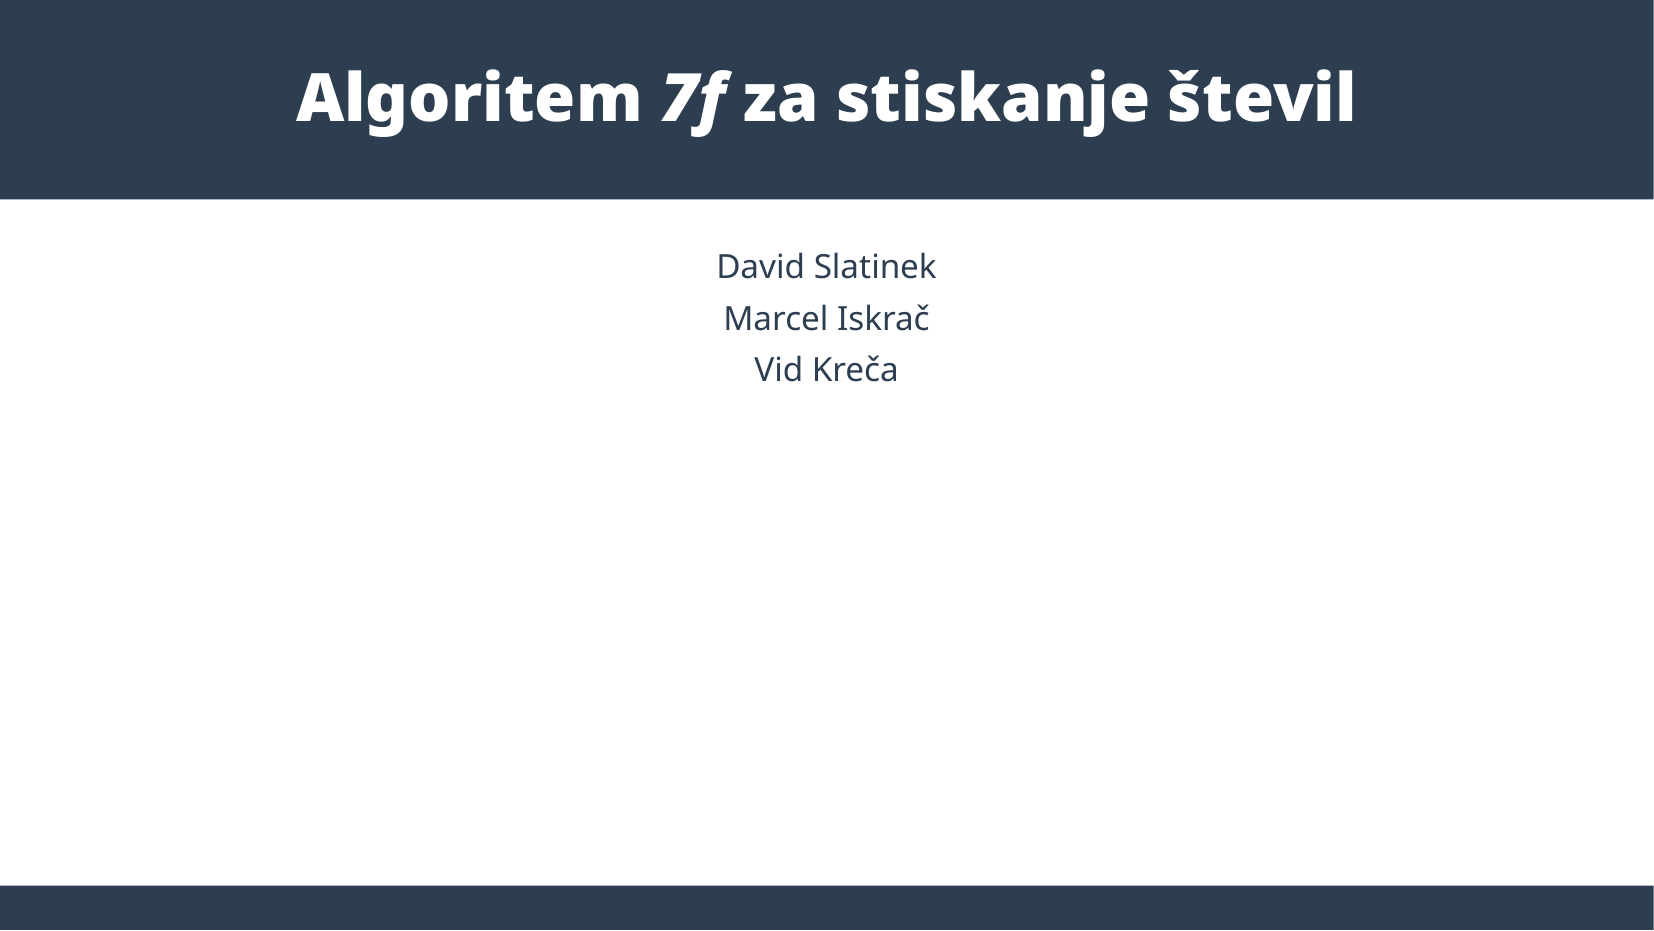

# Algoritem 7f za stiskanje števil
David Slatinek
Marcel Iskrač
Vid Kreča